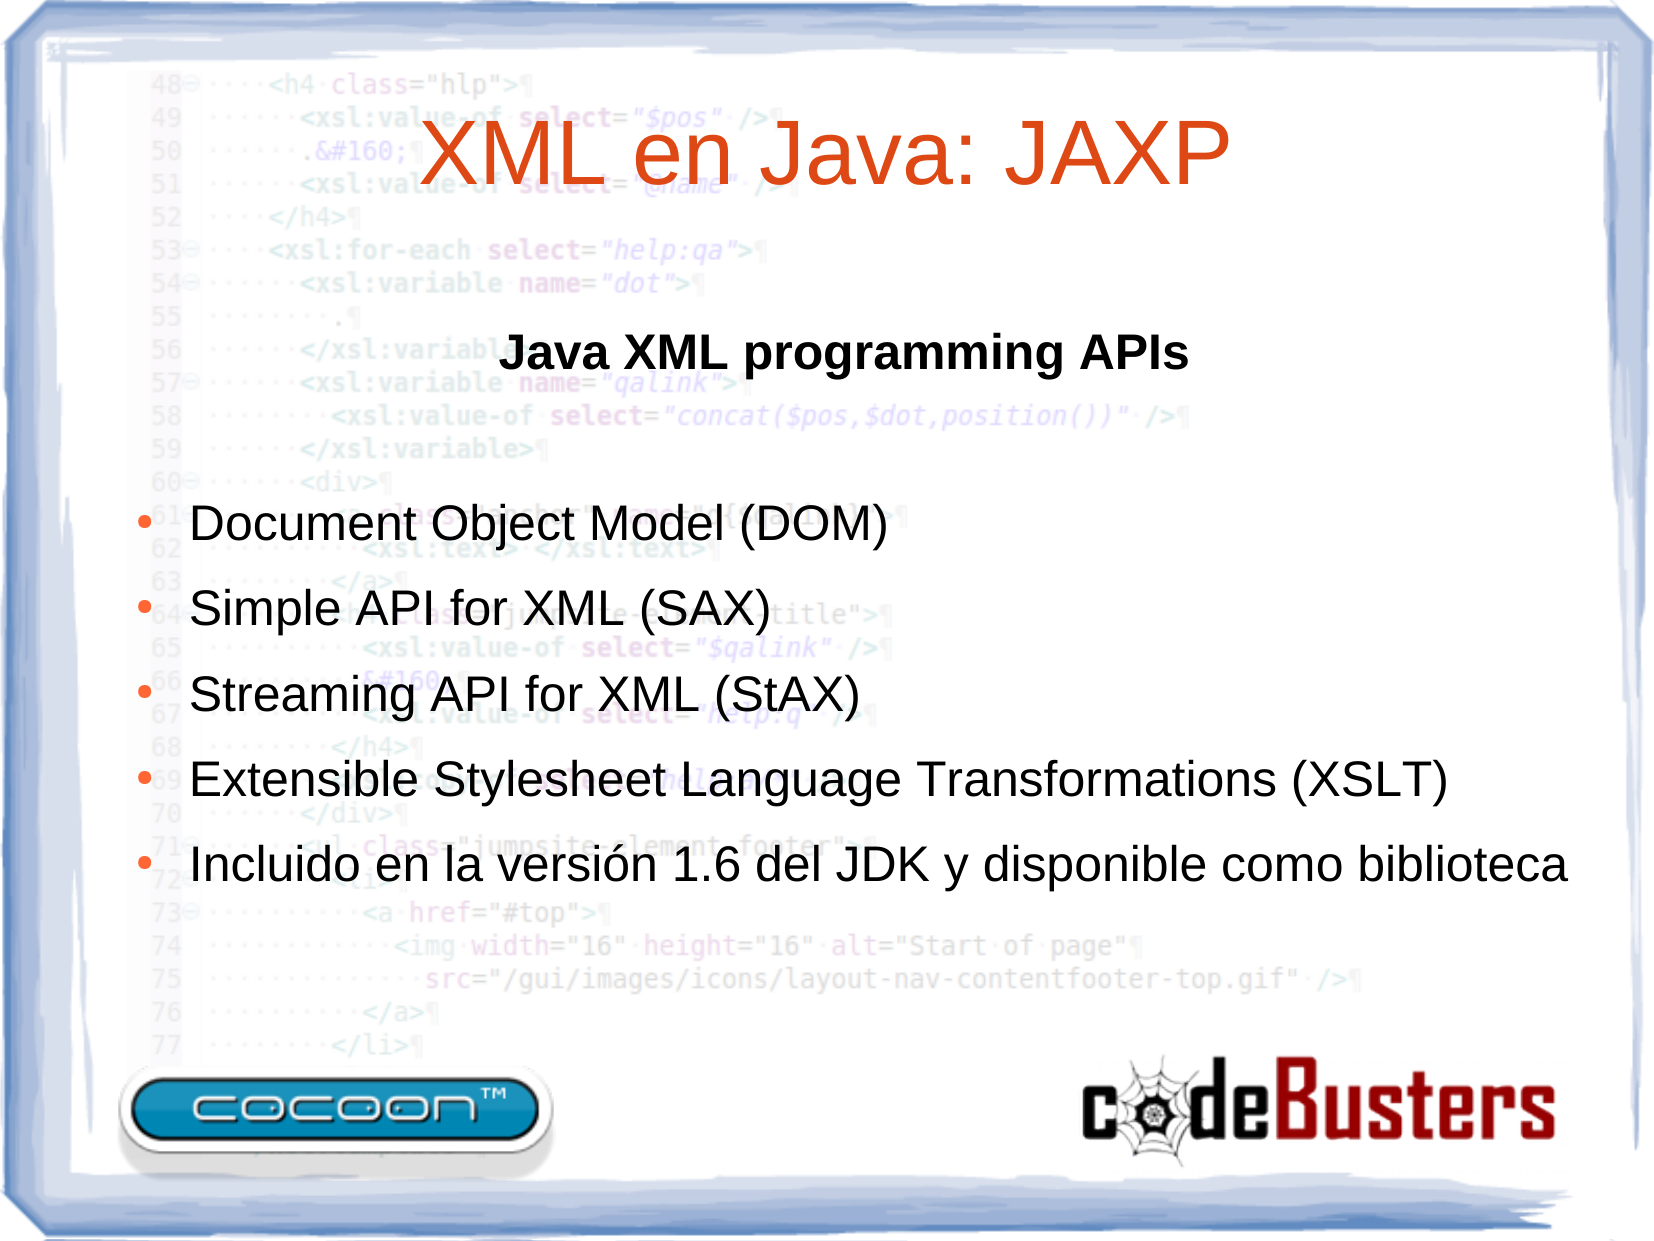

# XML en Java: JAXP
Java XML programming APIs
Document Object Model (DOM)
Simple API for XML (SAX)
Streaming API for XML (StAX)
Extensible Stylesheet Language Transformations (XSLT)
Incluido en la versión 1.6 del JDK y disponible como biblioteca